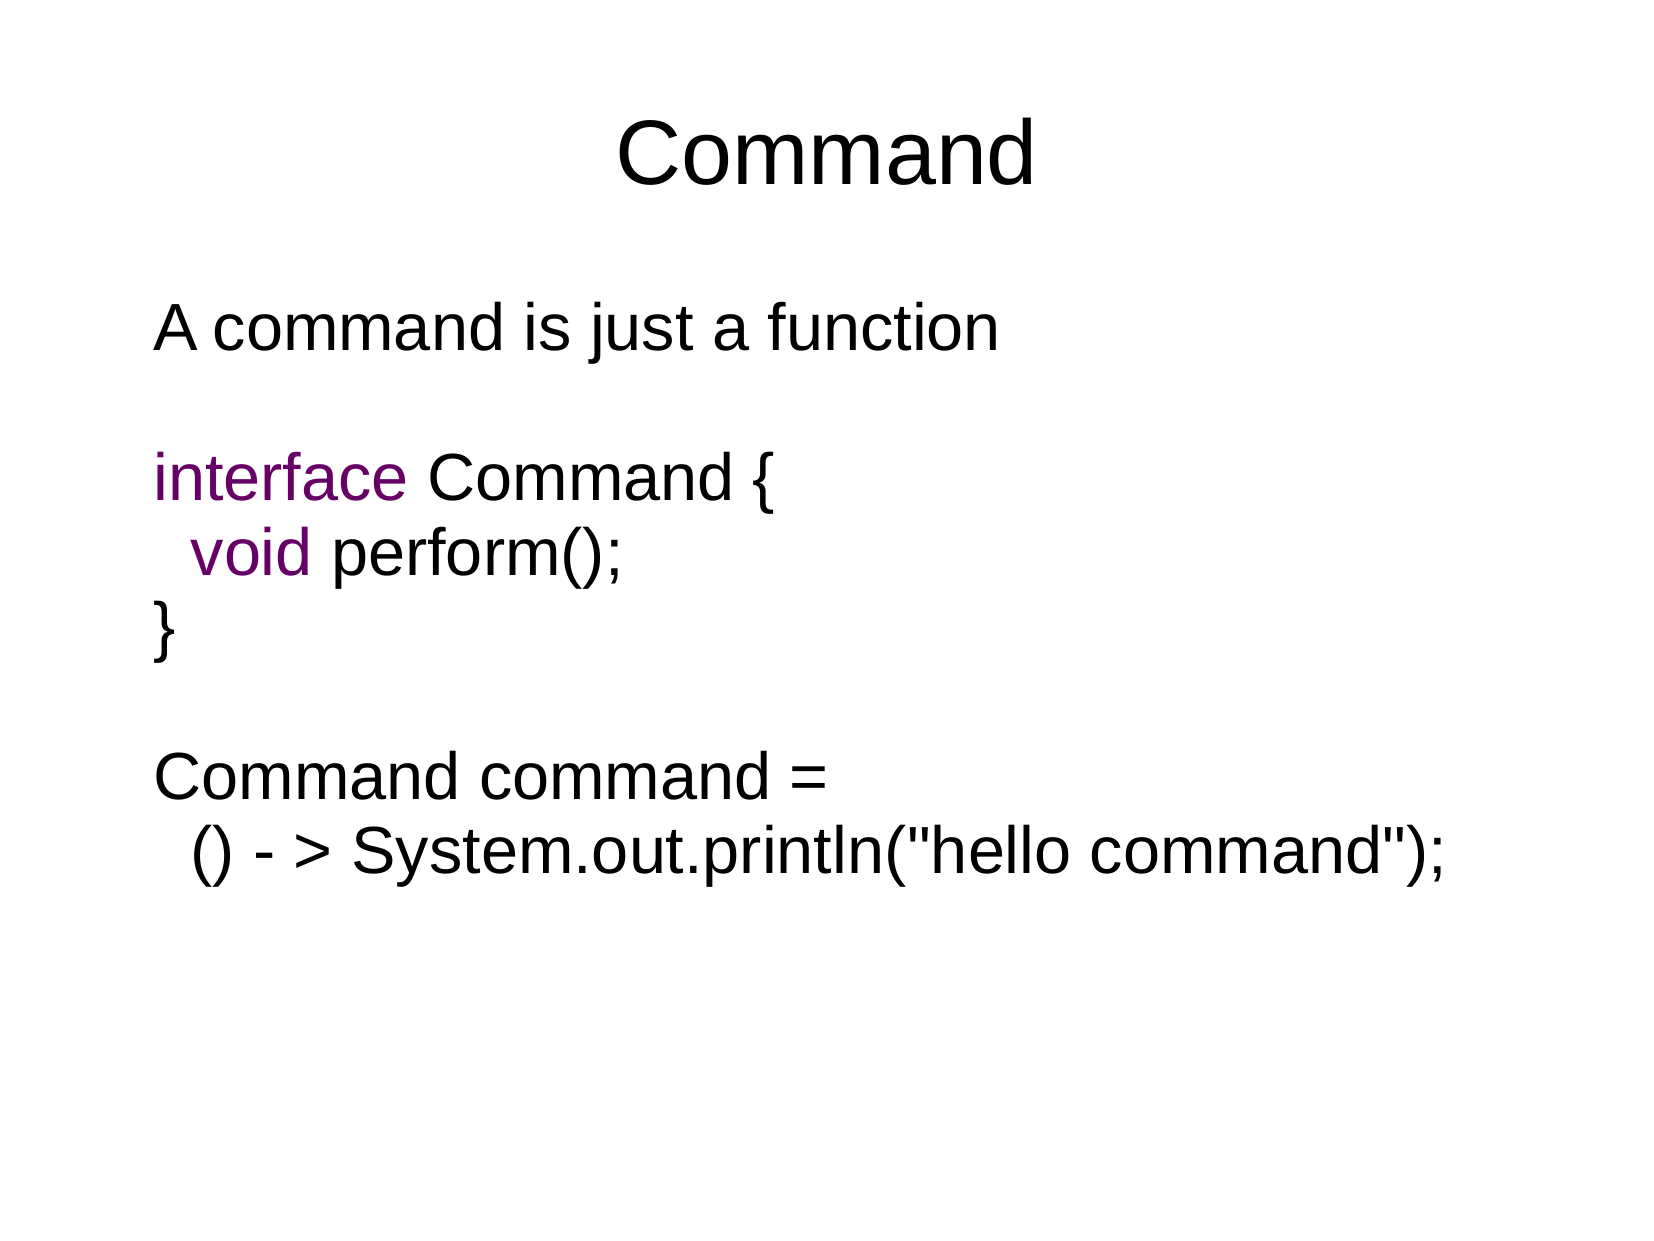

# Command
A command is just a function
interface Command {
 void perform();
}
Command command =
 () - > System.out.println("hello command");